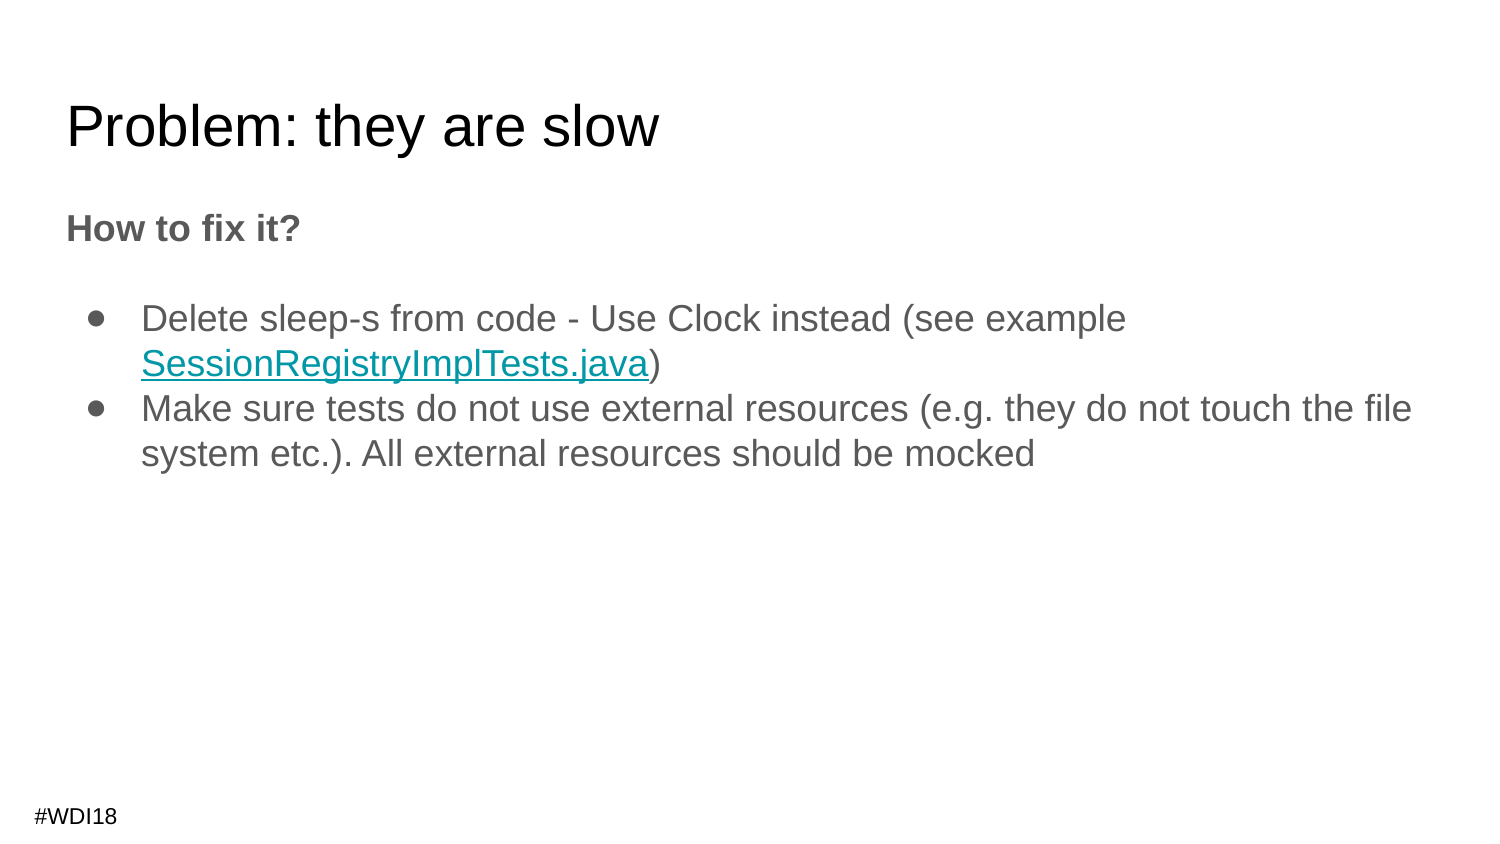

# Problem: they are slow
How to fix it?
Delete sleep-s from code - Use Clock instead (see example SessionRegistryImplTests.java)
Make sure tests do not use external resources (e.g. they do not touch the file system etc.). All external resources should be mocked
 #WDI18